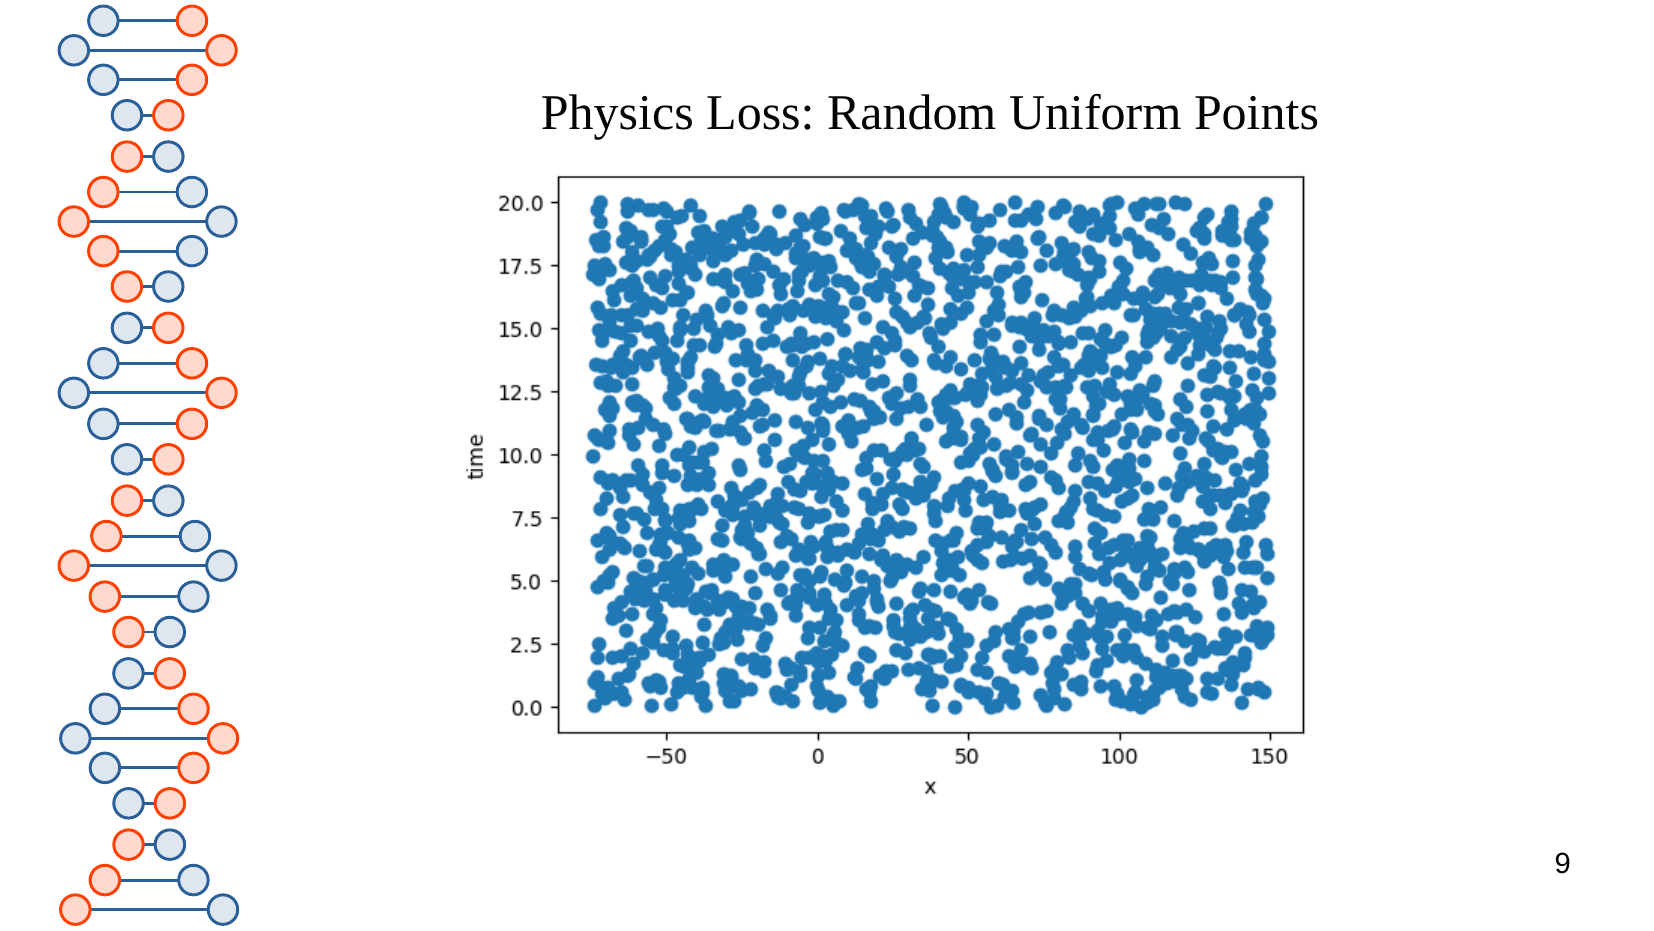

# Physics Loss: Random Uniform Points
9